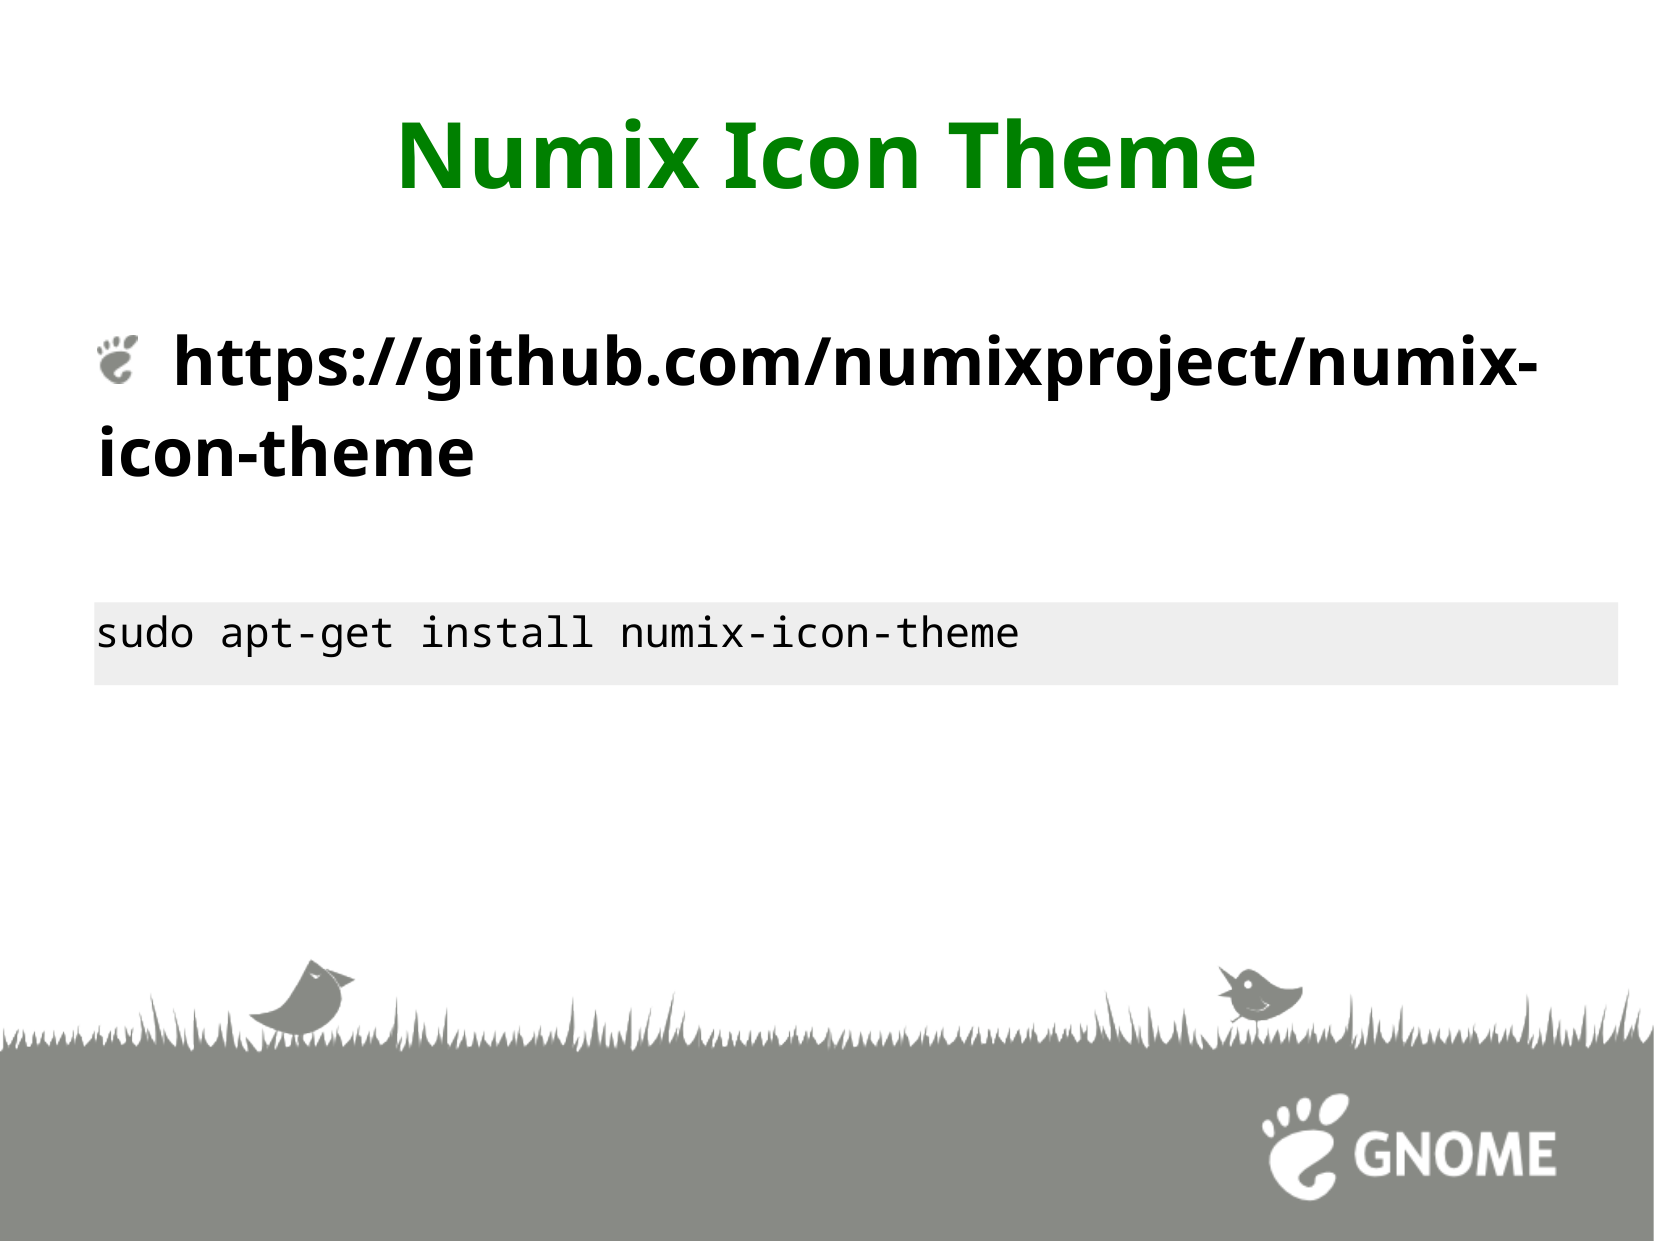

# Numix Icon Theme
 https://github.com/numixproject/numix-icon-theme
sudo apt-get install numix-icon-theme